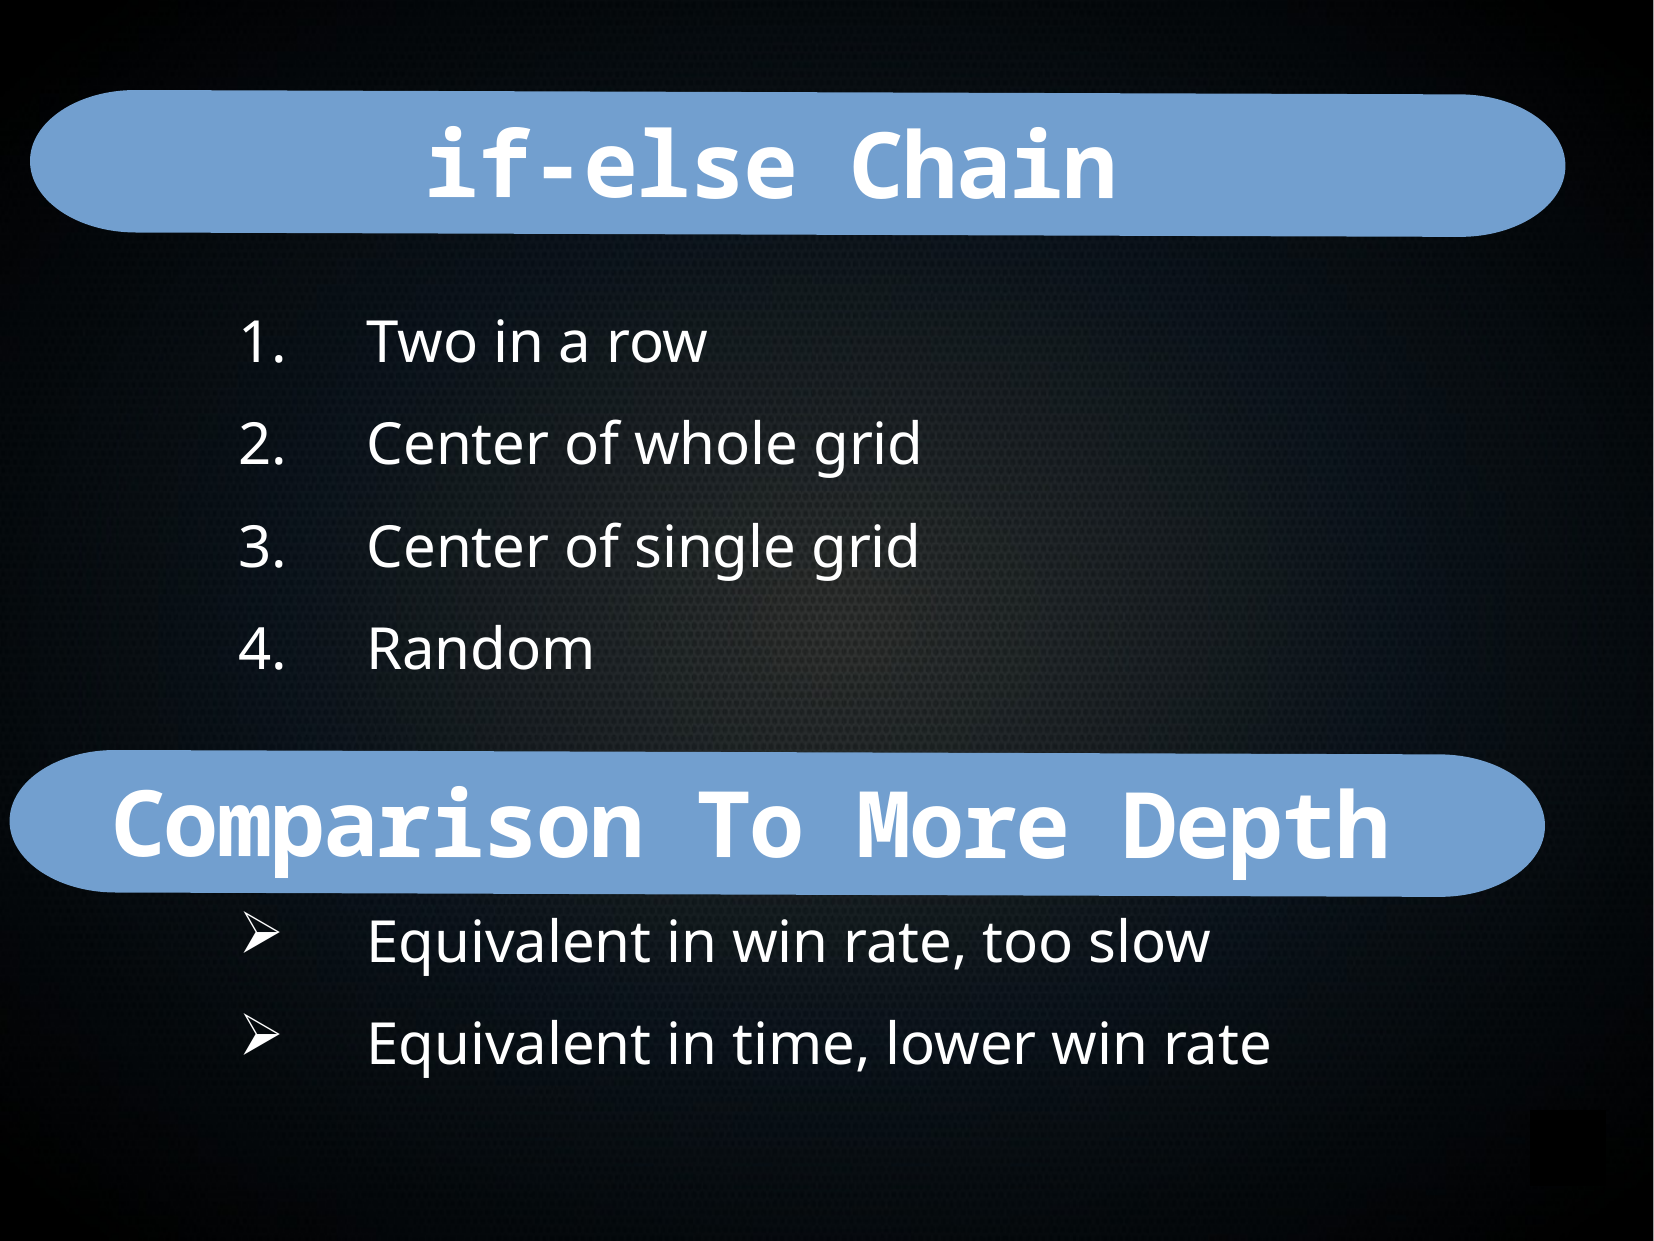

# if-else Chain
 	Two in a row
 	Center of whole grid
 	Center of single grid
 	Random
Comparison To More Depth
 	Equivalent in win rate, too slow
 	Equivalent in time, lower win rate
7